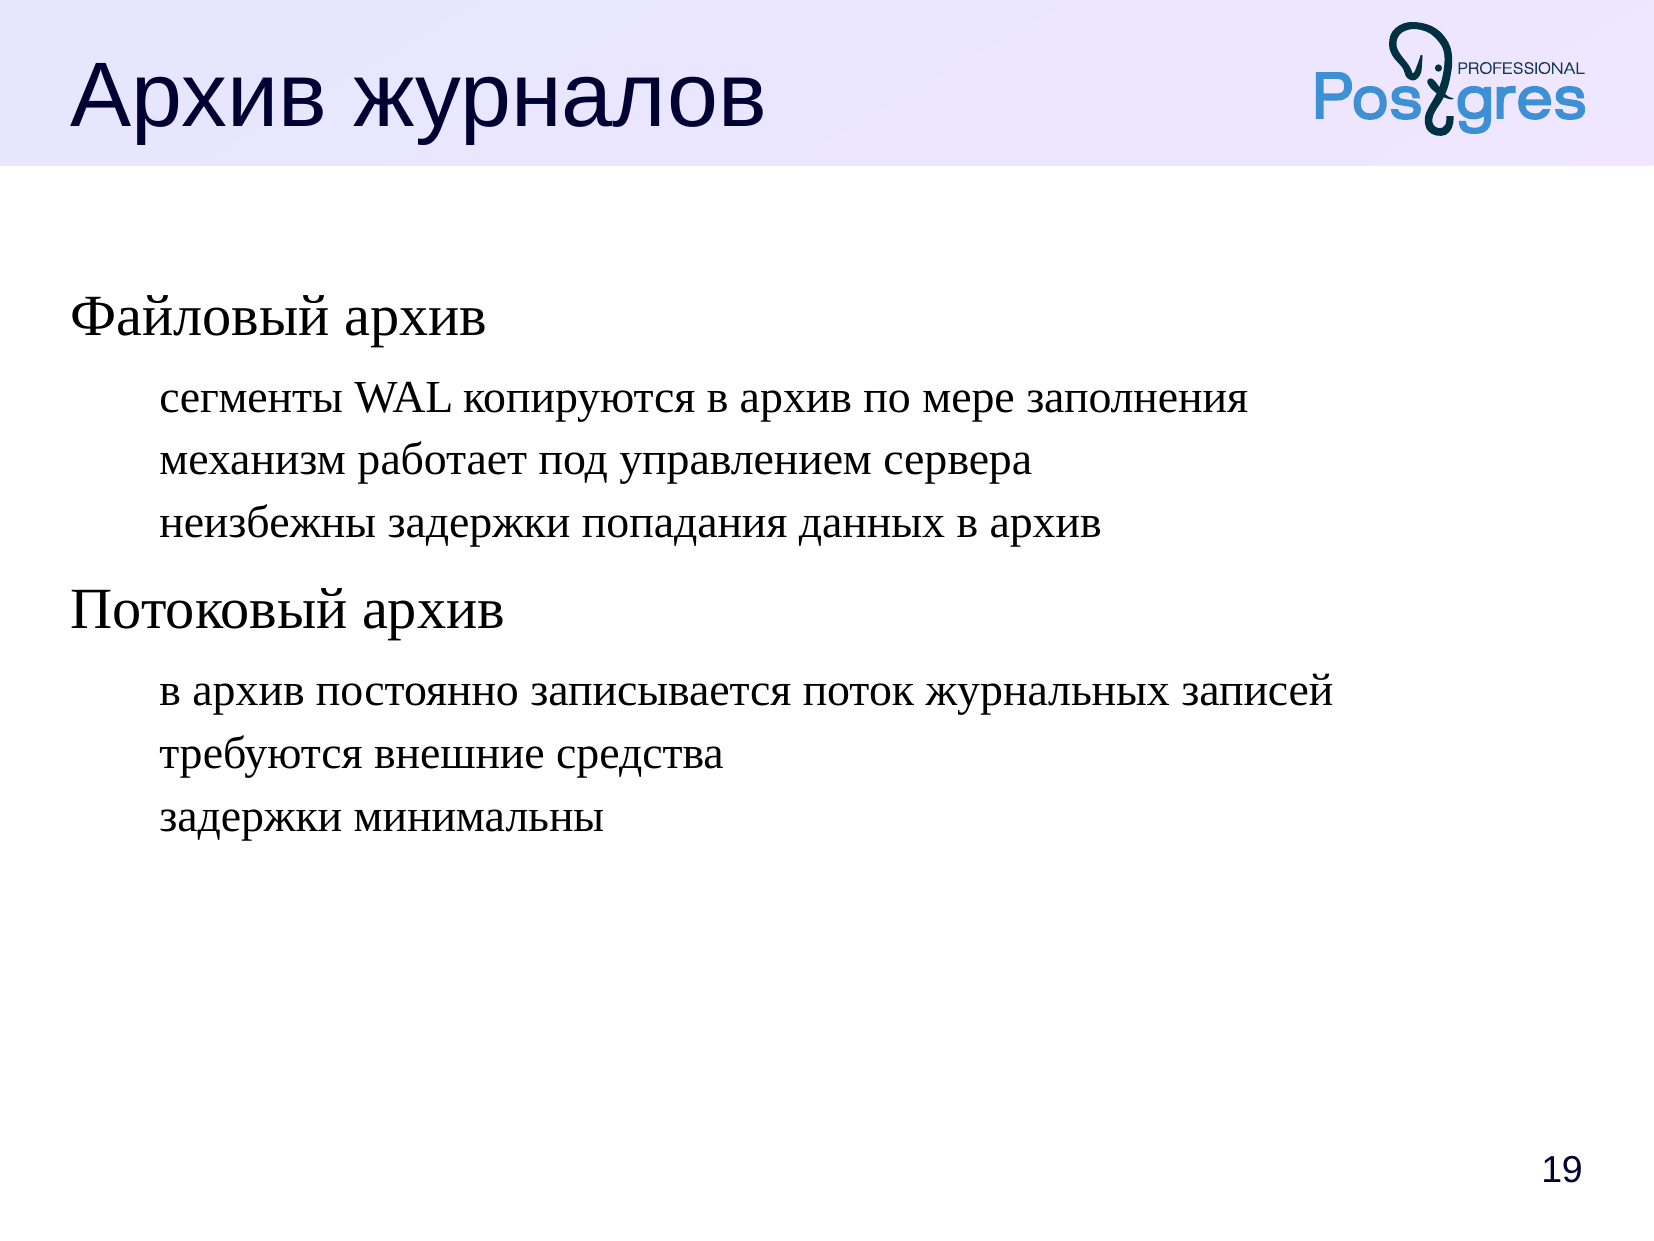

# Архив журналов
Файловый архив
сегменты WAL копируются в архив по мере заполнения
механизм работает под управлением сервера
неизбежны задержки попадания данных в архив
Потоковый архив
в архив постоянно записывается поток журнальных записей
требуются внешние средства
задержки минимальны